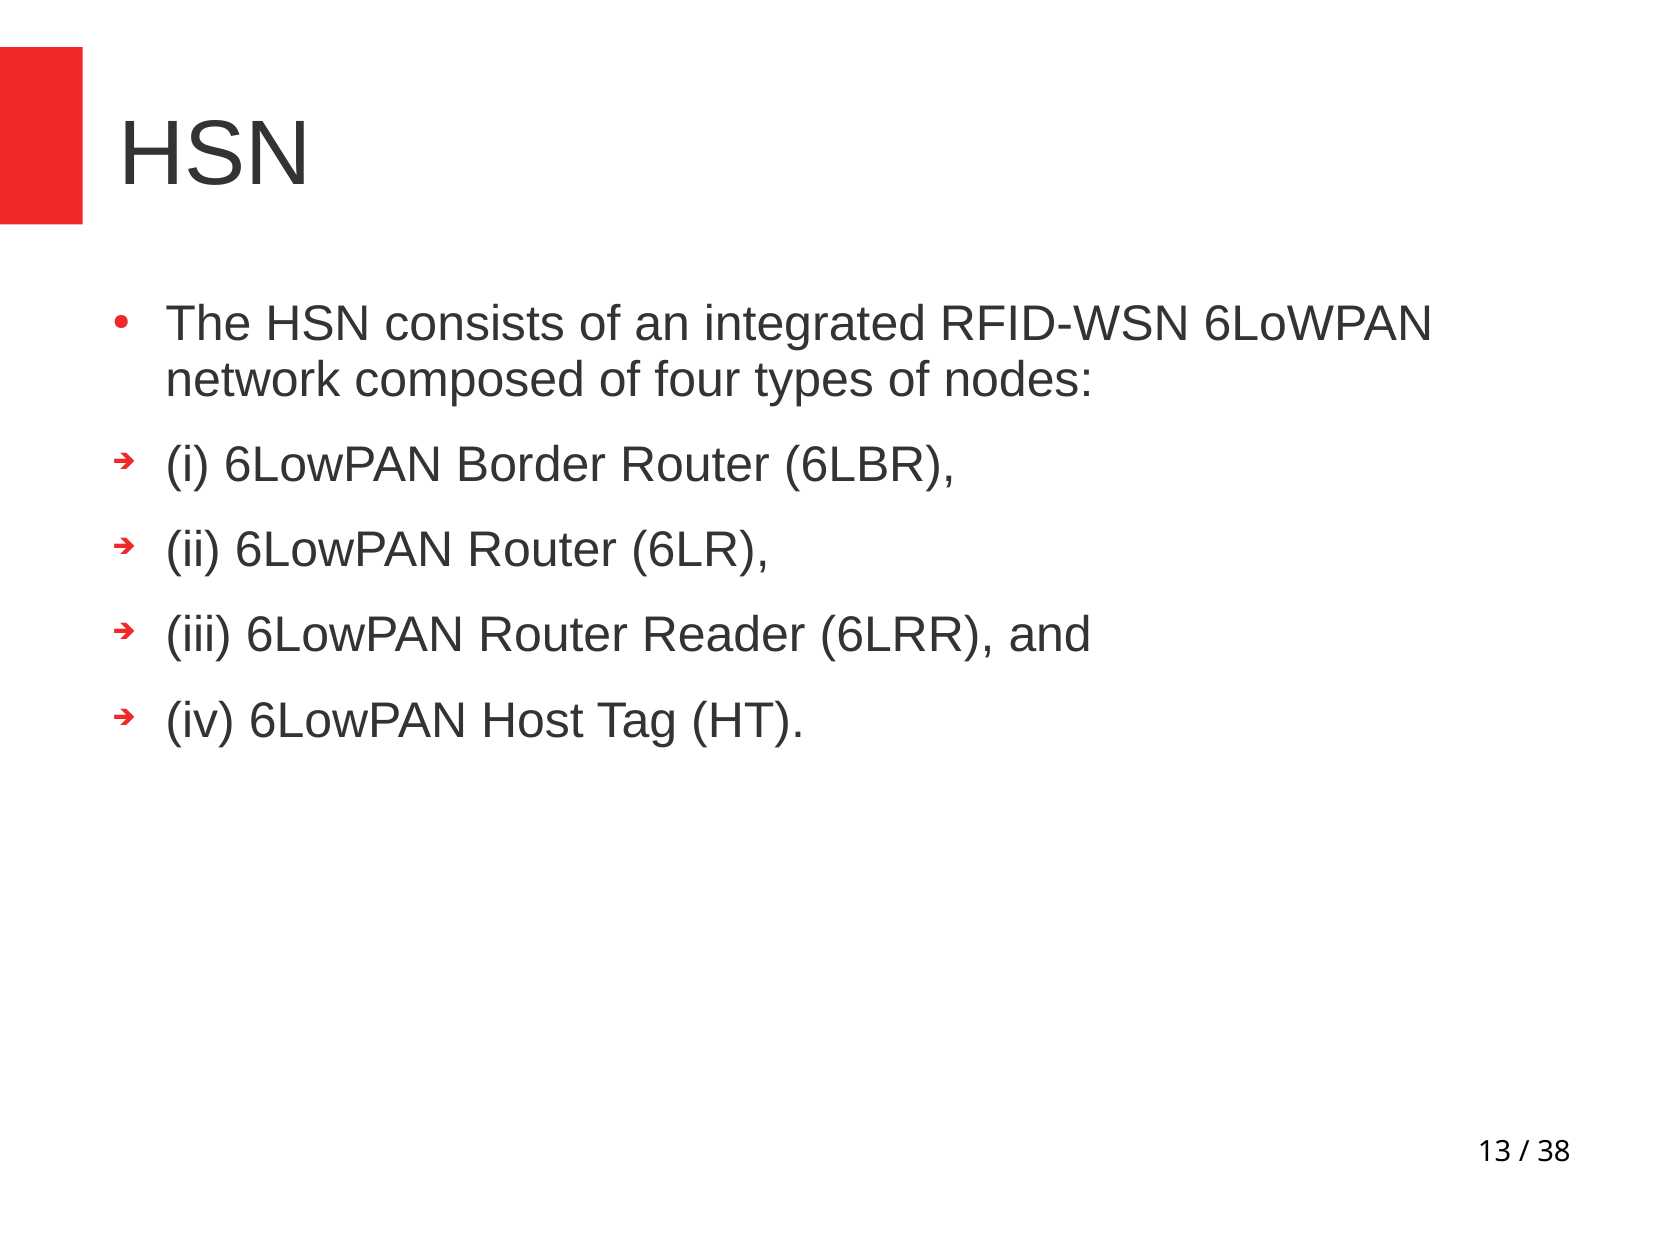

# HSN
The HSN consists of an integrated RFID-WSN 6LoWPAN network composed of four types of nodes:
(i) 6LowPAN Border Router (6LBR),
(ii) 6LowPAN Router (6LR),
(iii) 6LowPAN Router Reader (6LRR), and
(iv) 6LowPAN Host Tag (HT).
13